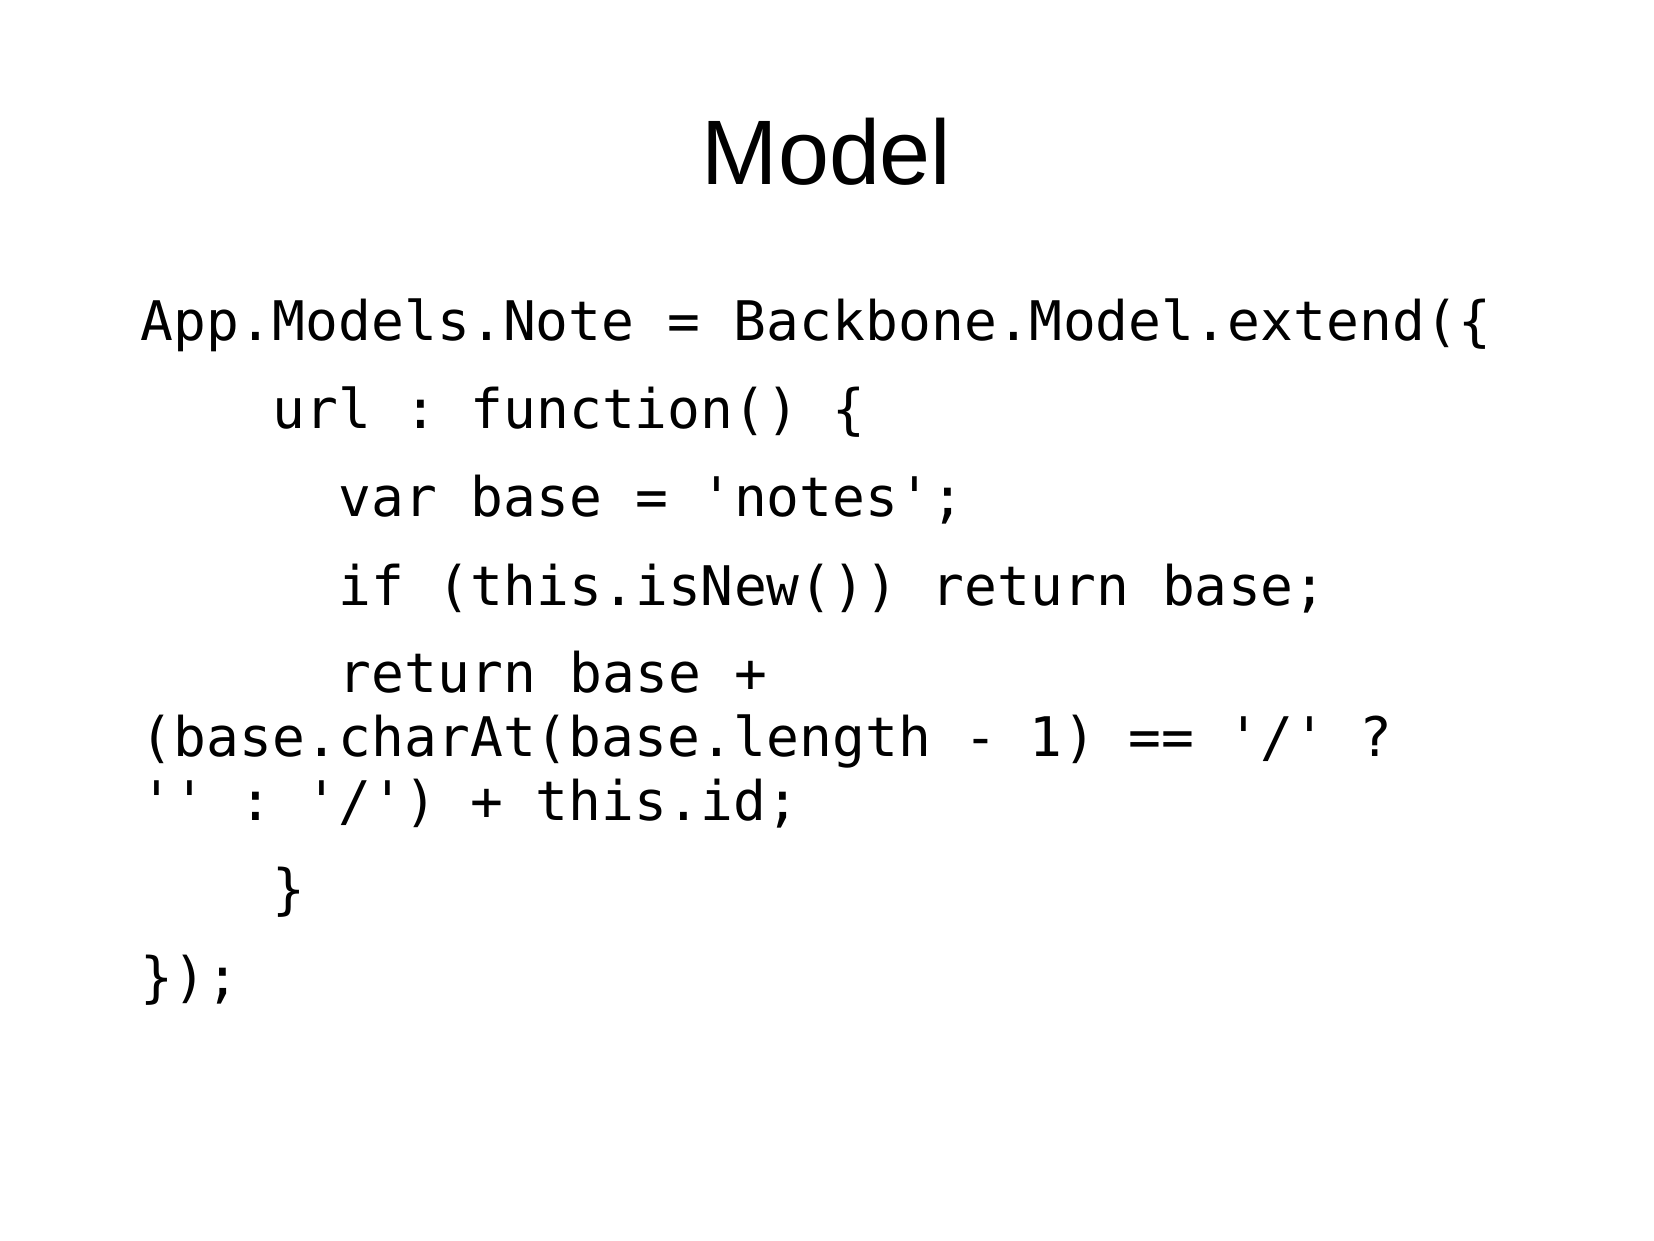

# Model
App.Models.Note = Backbone.Model.extend({
 url : function() {
 var base = 'notes';
 if (this.isNew()) return base;
 return base + (base.charAt(base.length - 1) == '/' ? '' : '/') + this.id;
 }
});